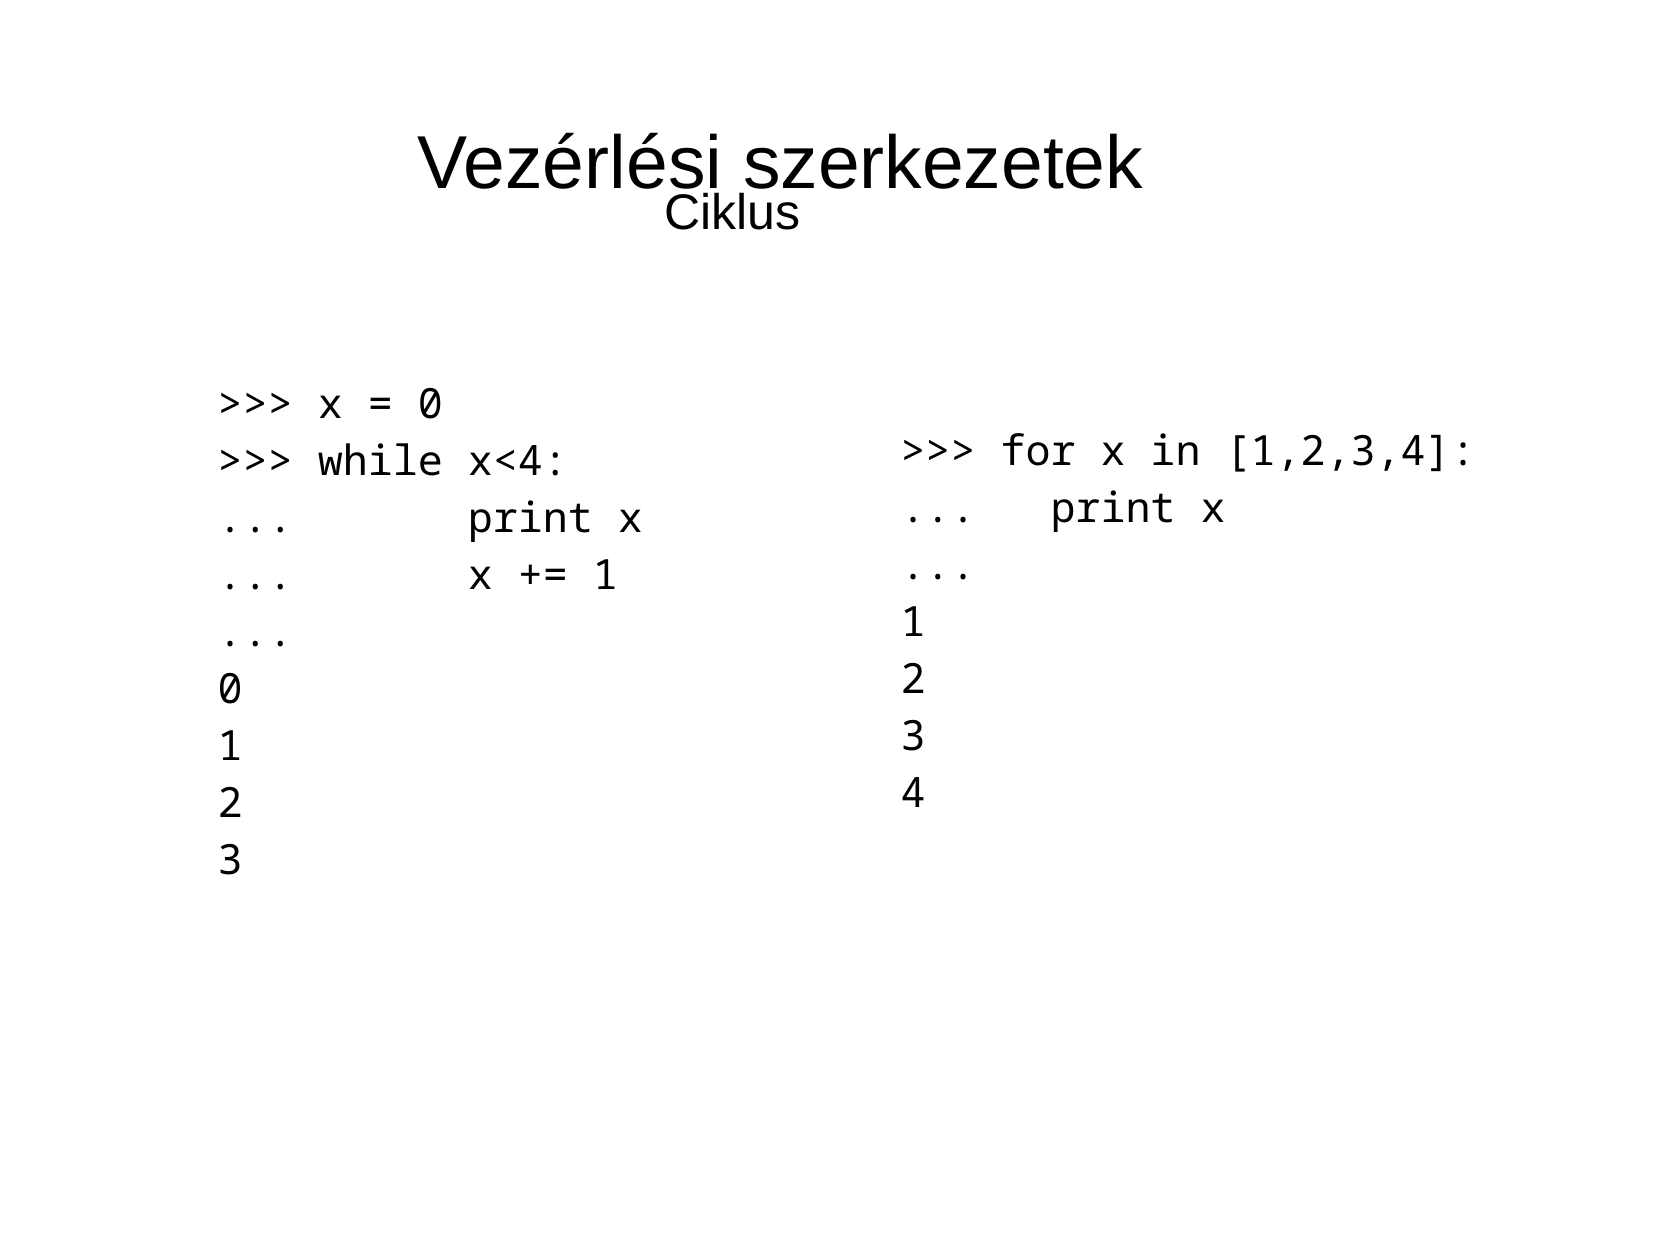

Vezérlési szerkezetek
Ciklus
>>> x = 0
>>> while x<4:
... print x
... x += 1
...
0
1
2
3
>>> for x in [1,2,3,4]:
...	print x
...
1
2
3
4